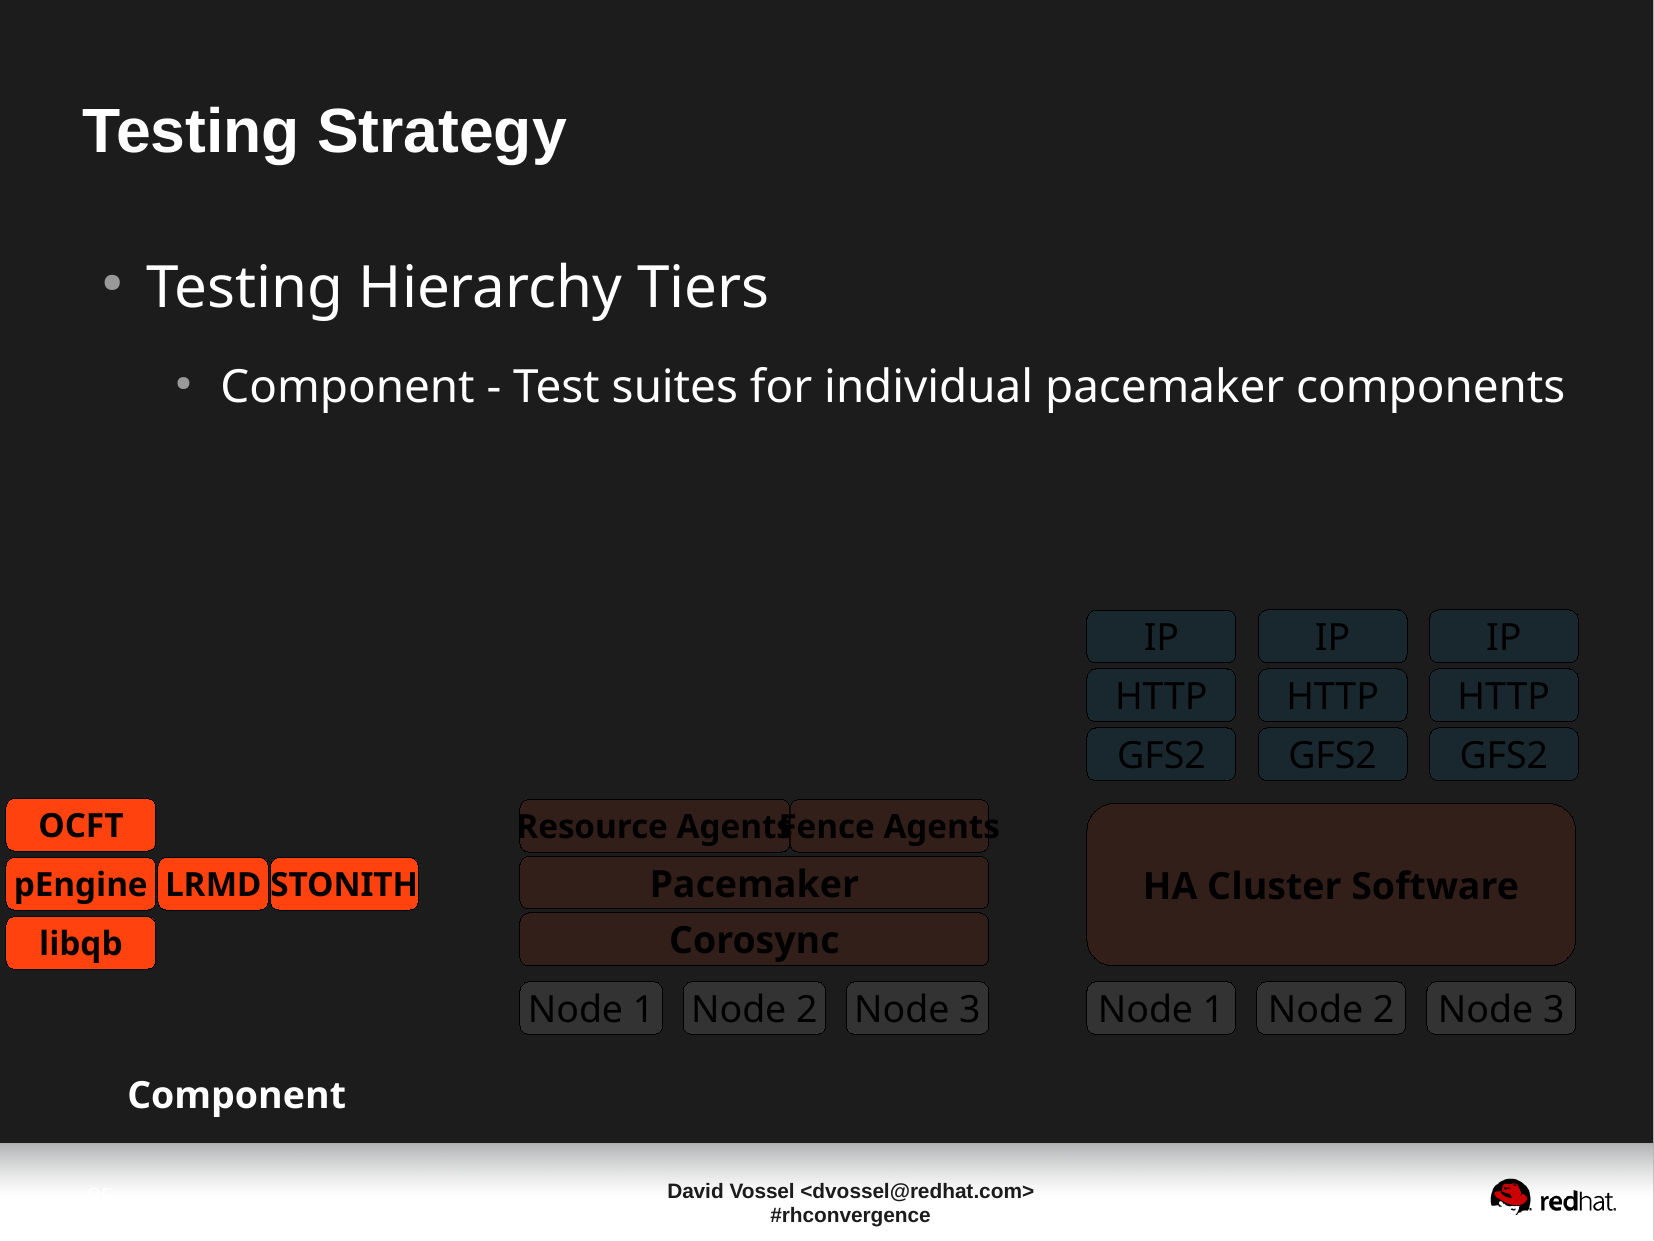

# Testing Strategy
Testing Hierarchy Tiers
Component - Test suites for individual pacemaker components
IP
IP
IP
HTTP
HTTP
HTTP
GFS2
GFS2
GFS2
OCFT
Resource Agents
Fence Agents
HA Cluster Software
Pacemaker
pEngine
LRMD
STONITH
Corosync
libqb
Node 1
Node 2
Node 3
Node 1
Node 2
Node 3
Component